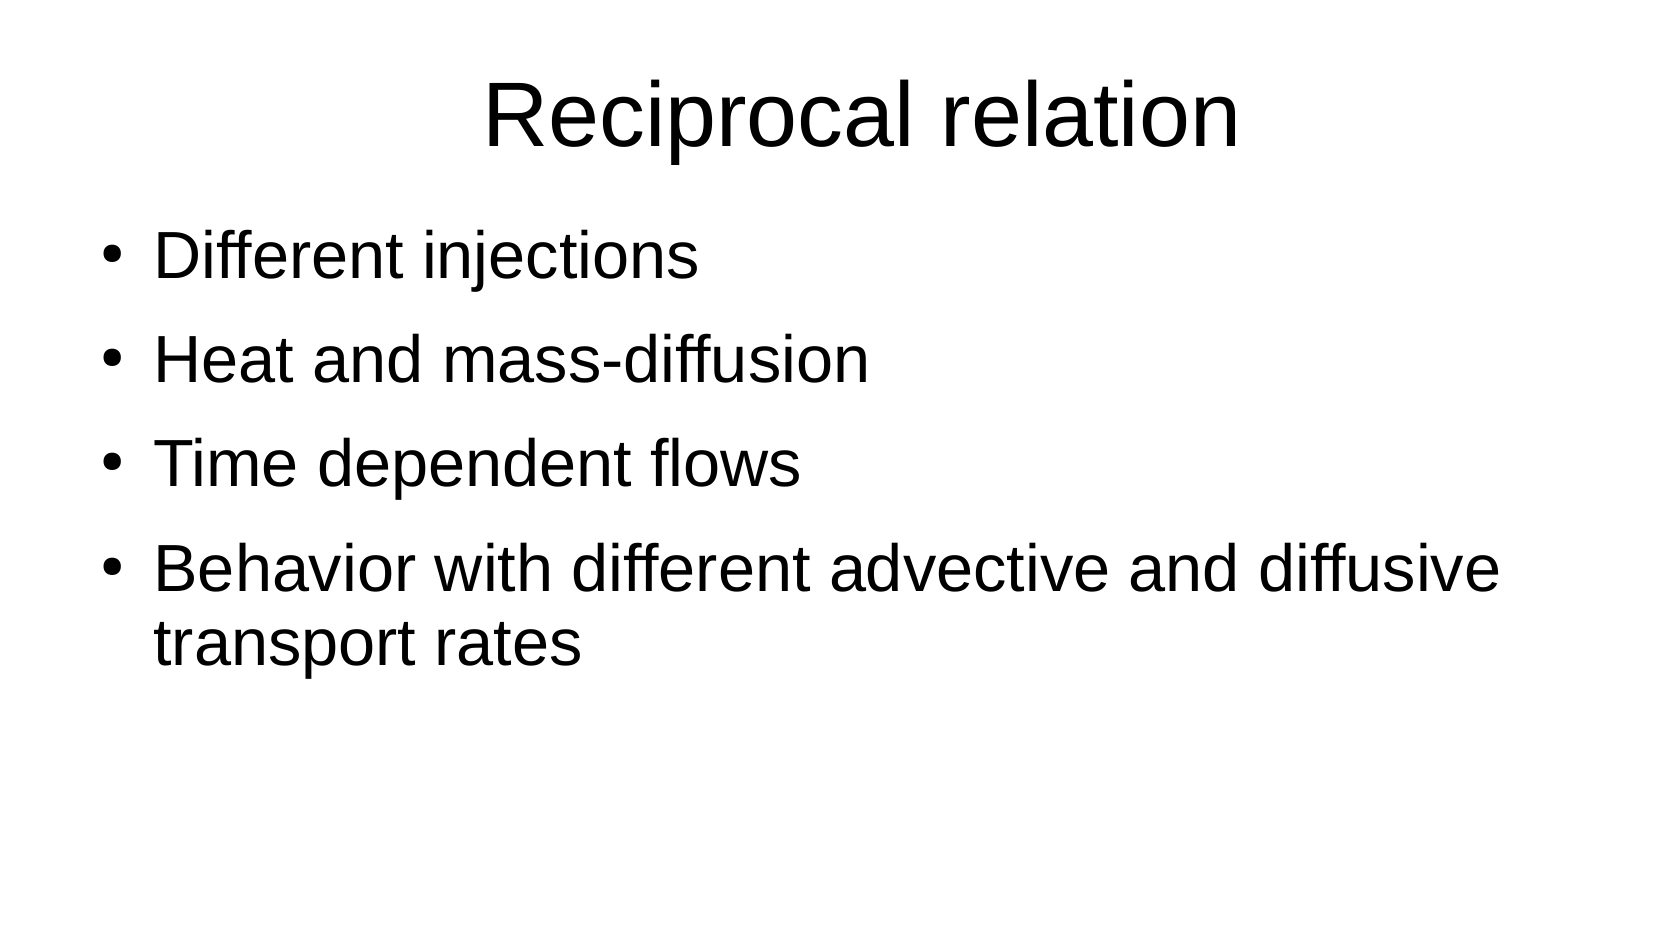

# Reciprocal relation
Different injections
Heat and mass-diffusion
Time dependent flows
Behavior with different advective and diffusive transport rates